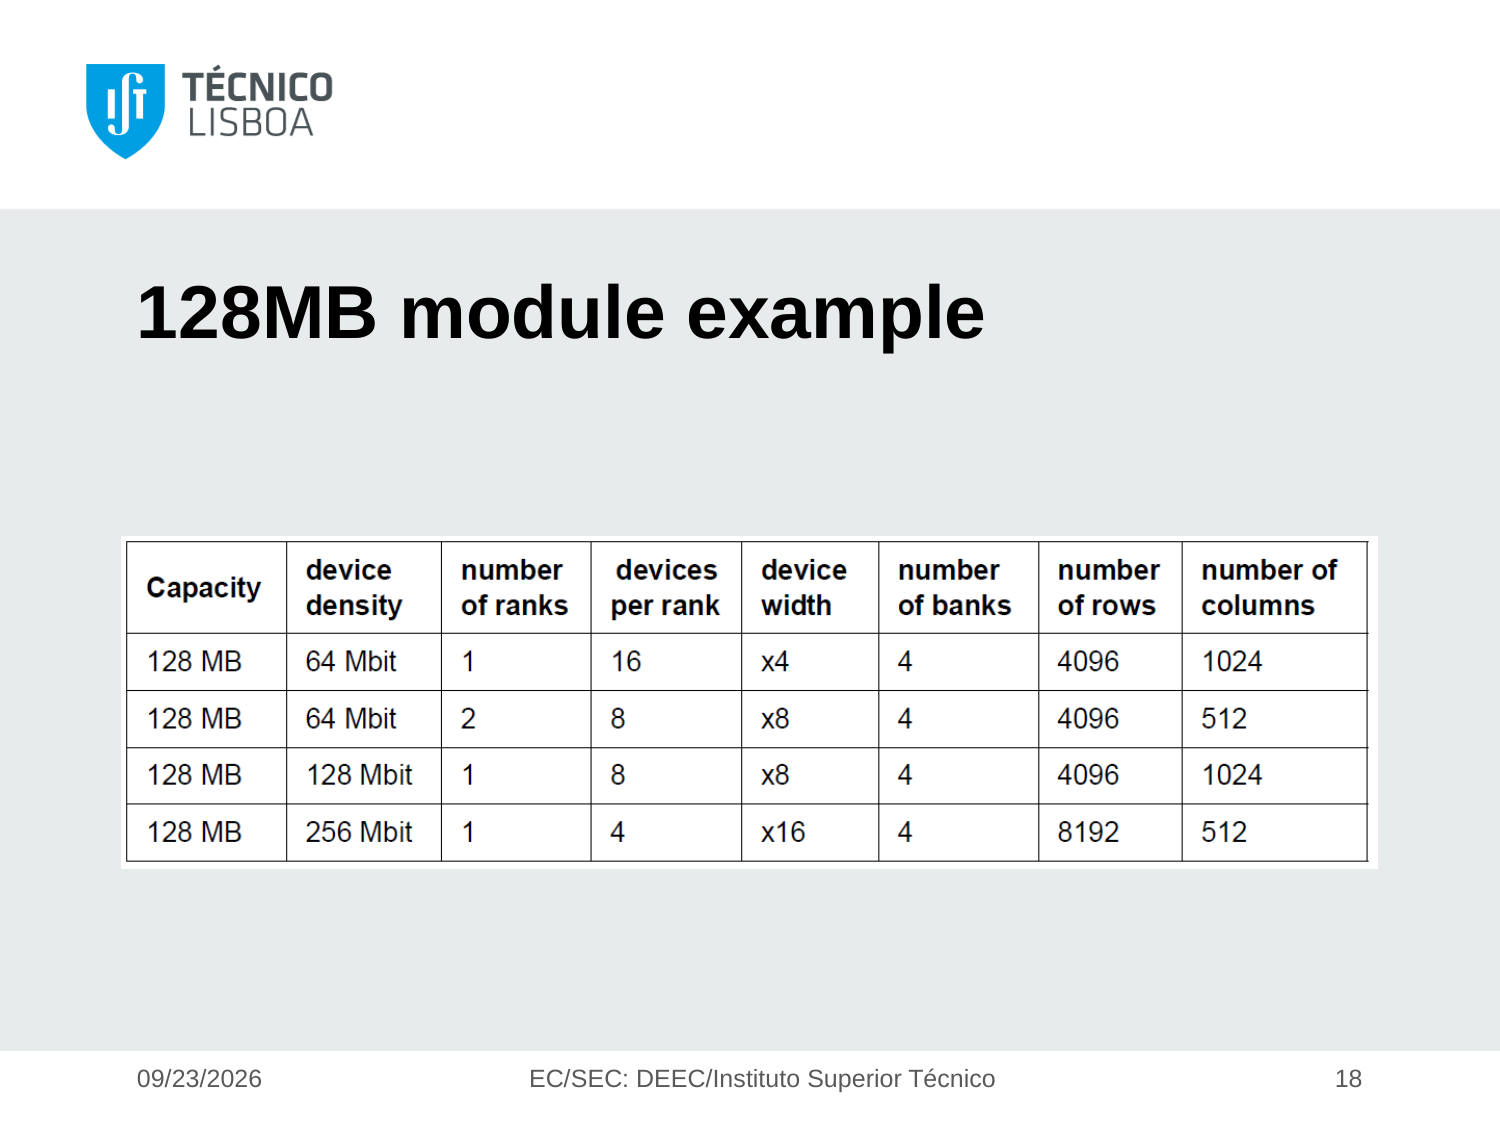

# 128MB module example
EC/SEC: DEEC/Instituto Superior Técnico